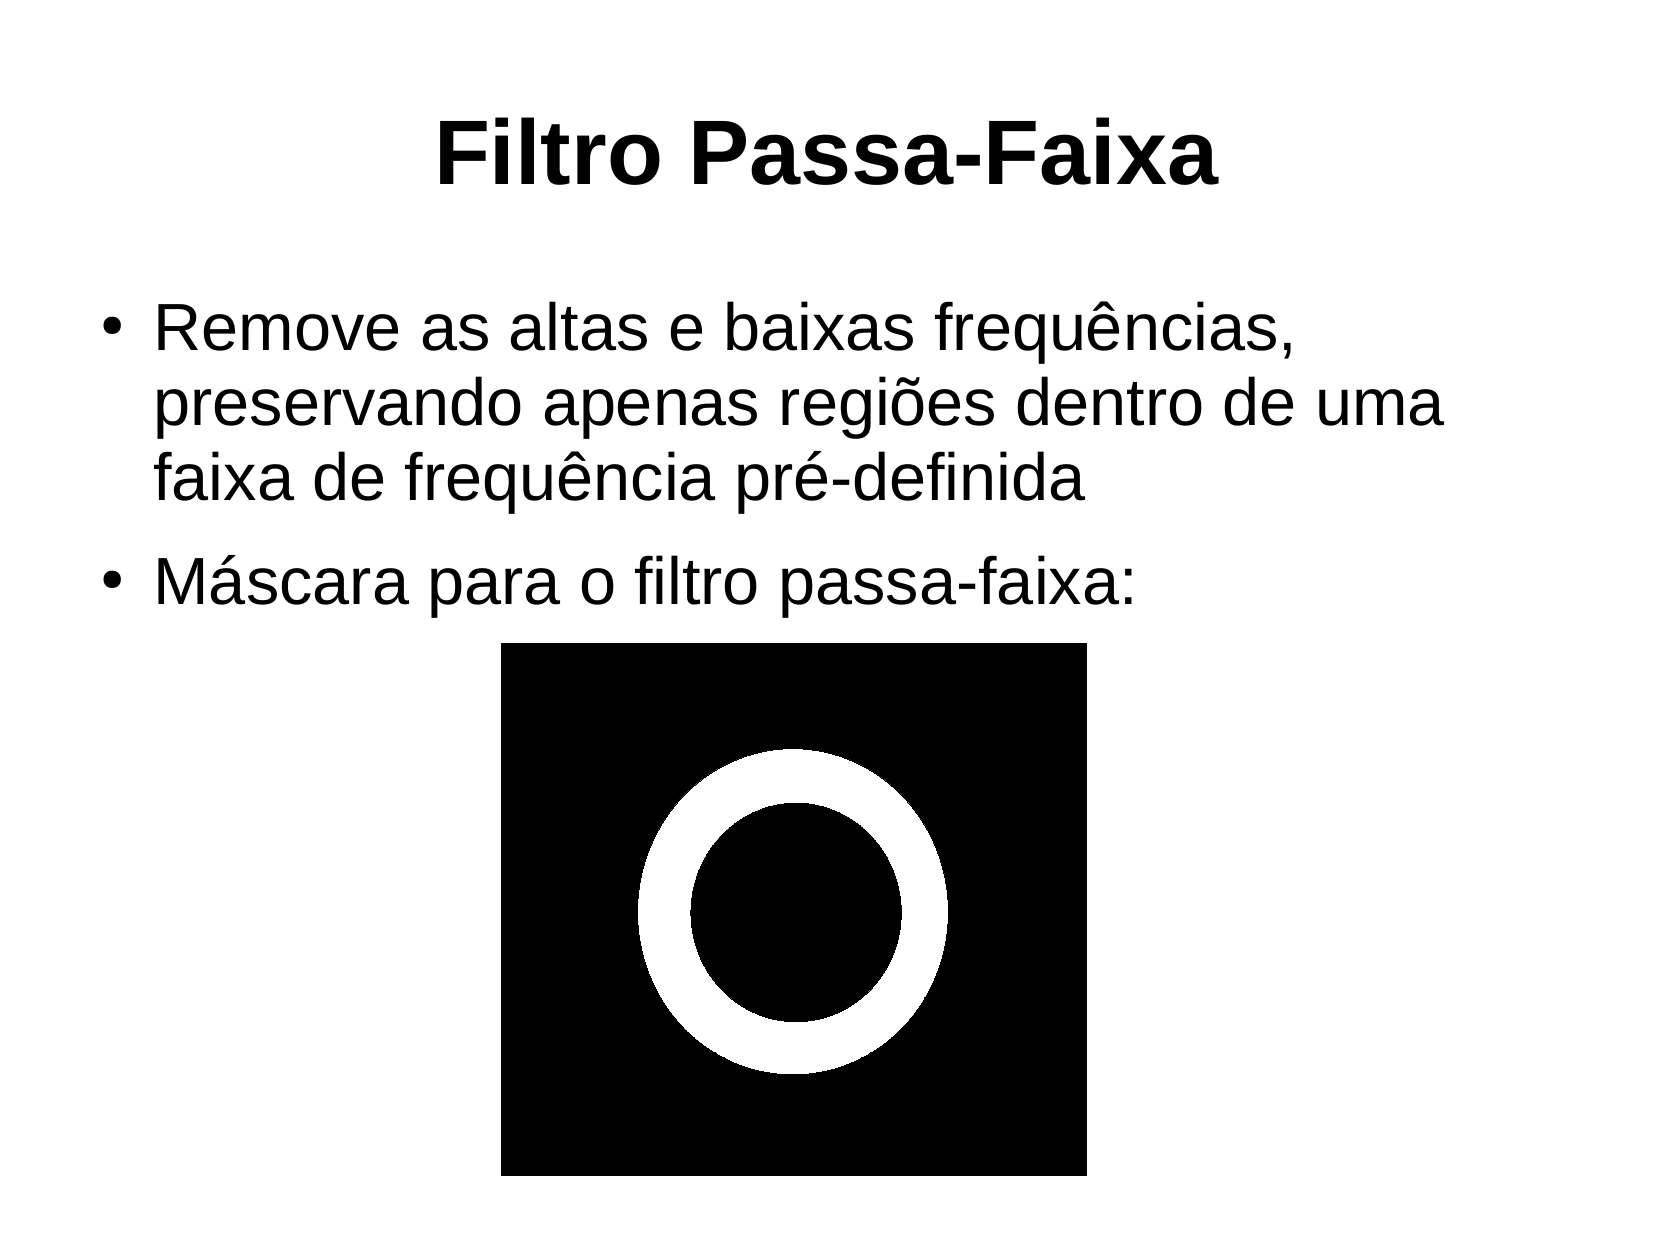

# Filtro Passa-Faixa
Remove as altas e baixas frequências, preservando apenas regiões dentro de uma faixa de frequência pré-definida
Máscara para o filtro passa-faixa: